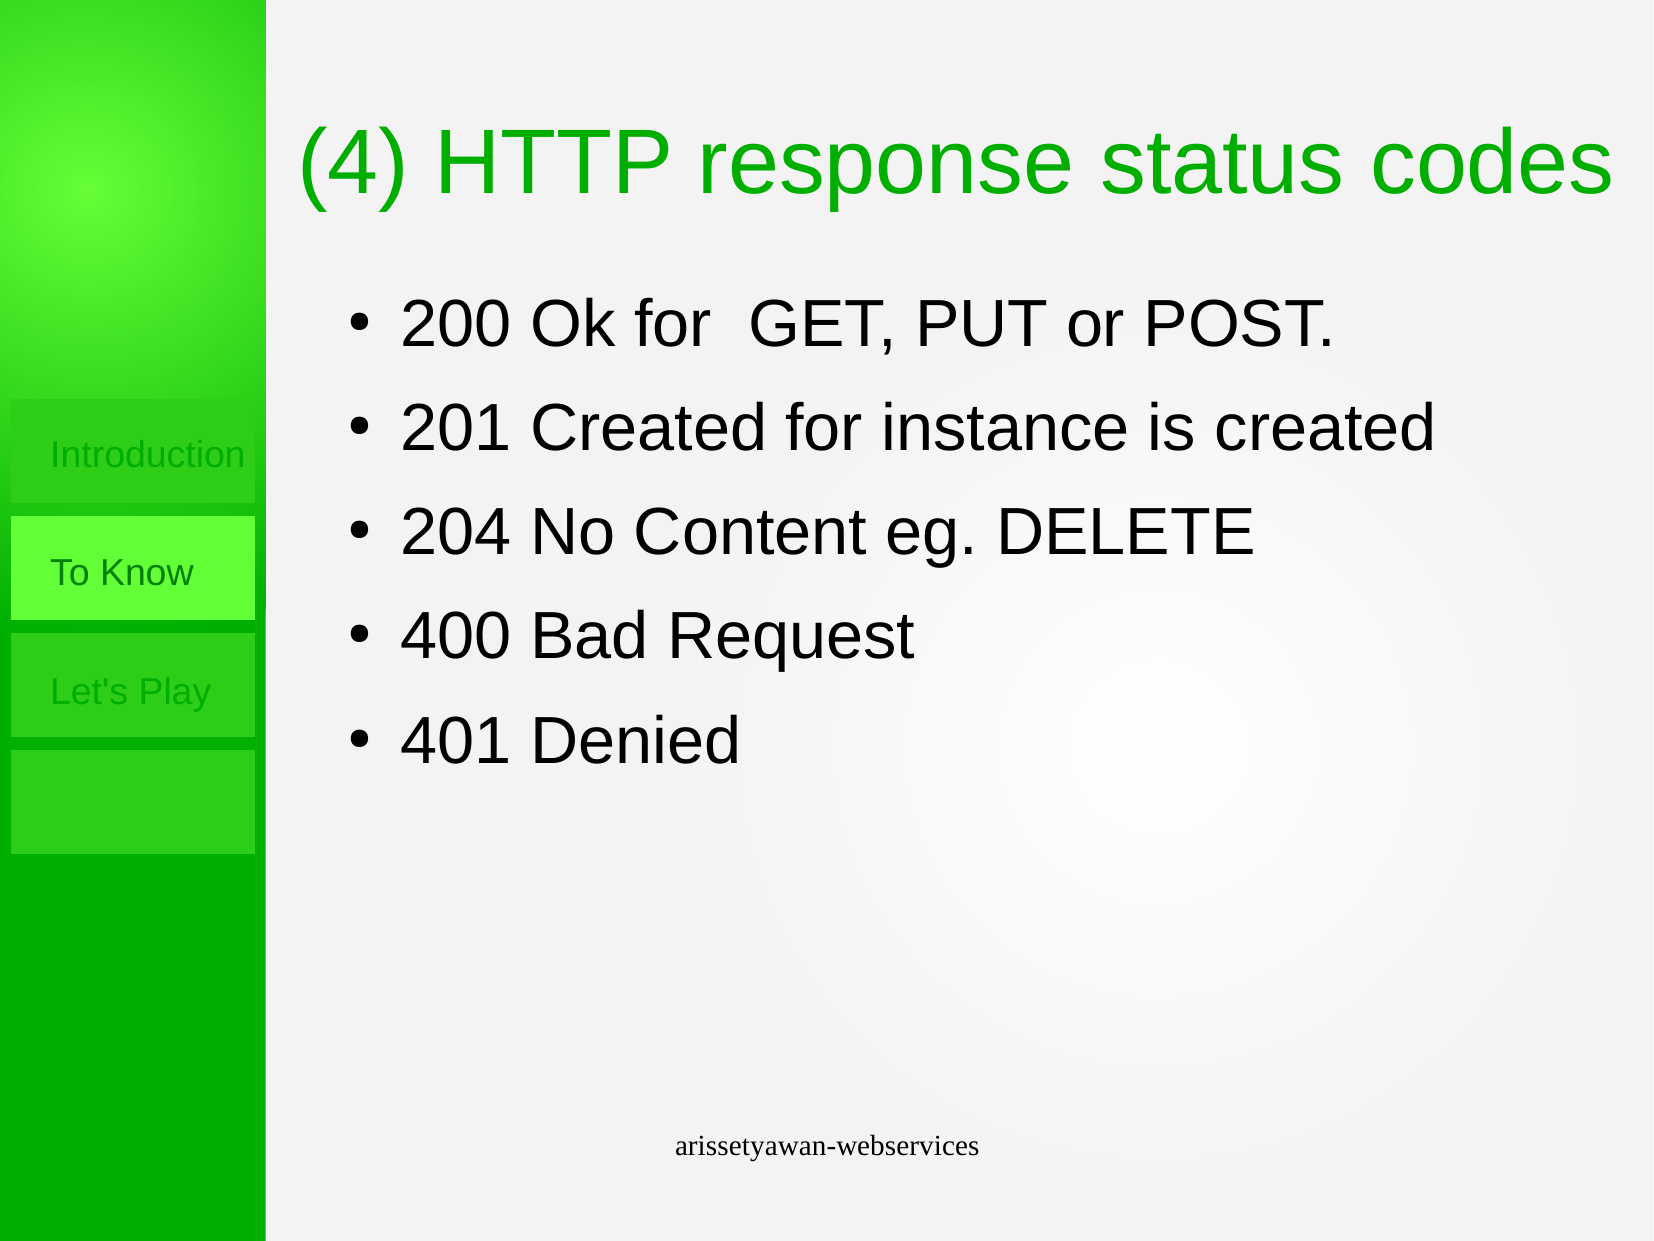

# (4) HTTP response status codes
200 Ok for GET, PUT or POST.
201 Created for instance is created
204 No Content eg. DELETE
400 Bad Request
401 Denied
Introduction
To Know
Let's Play
arissetyawan-webservices